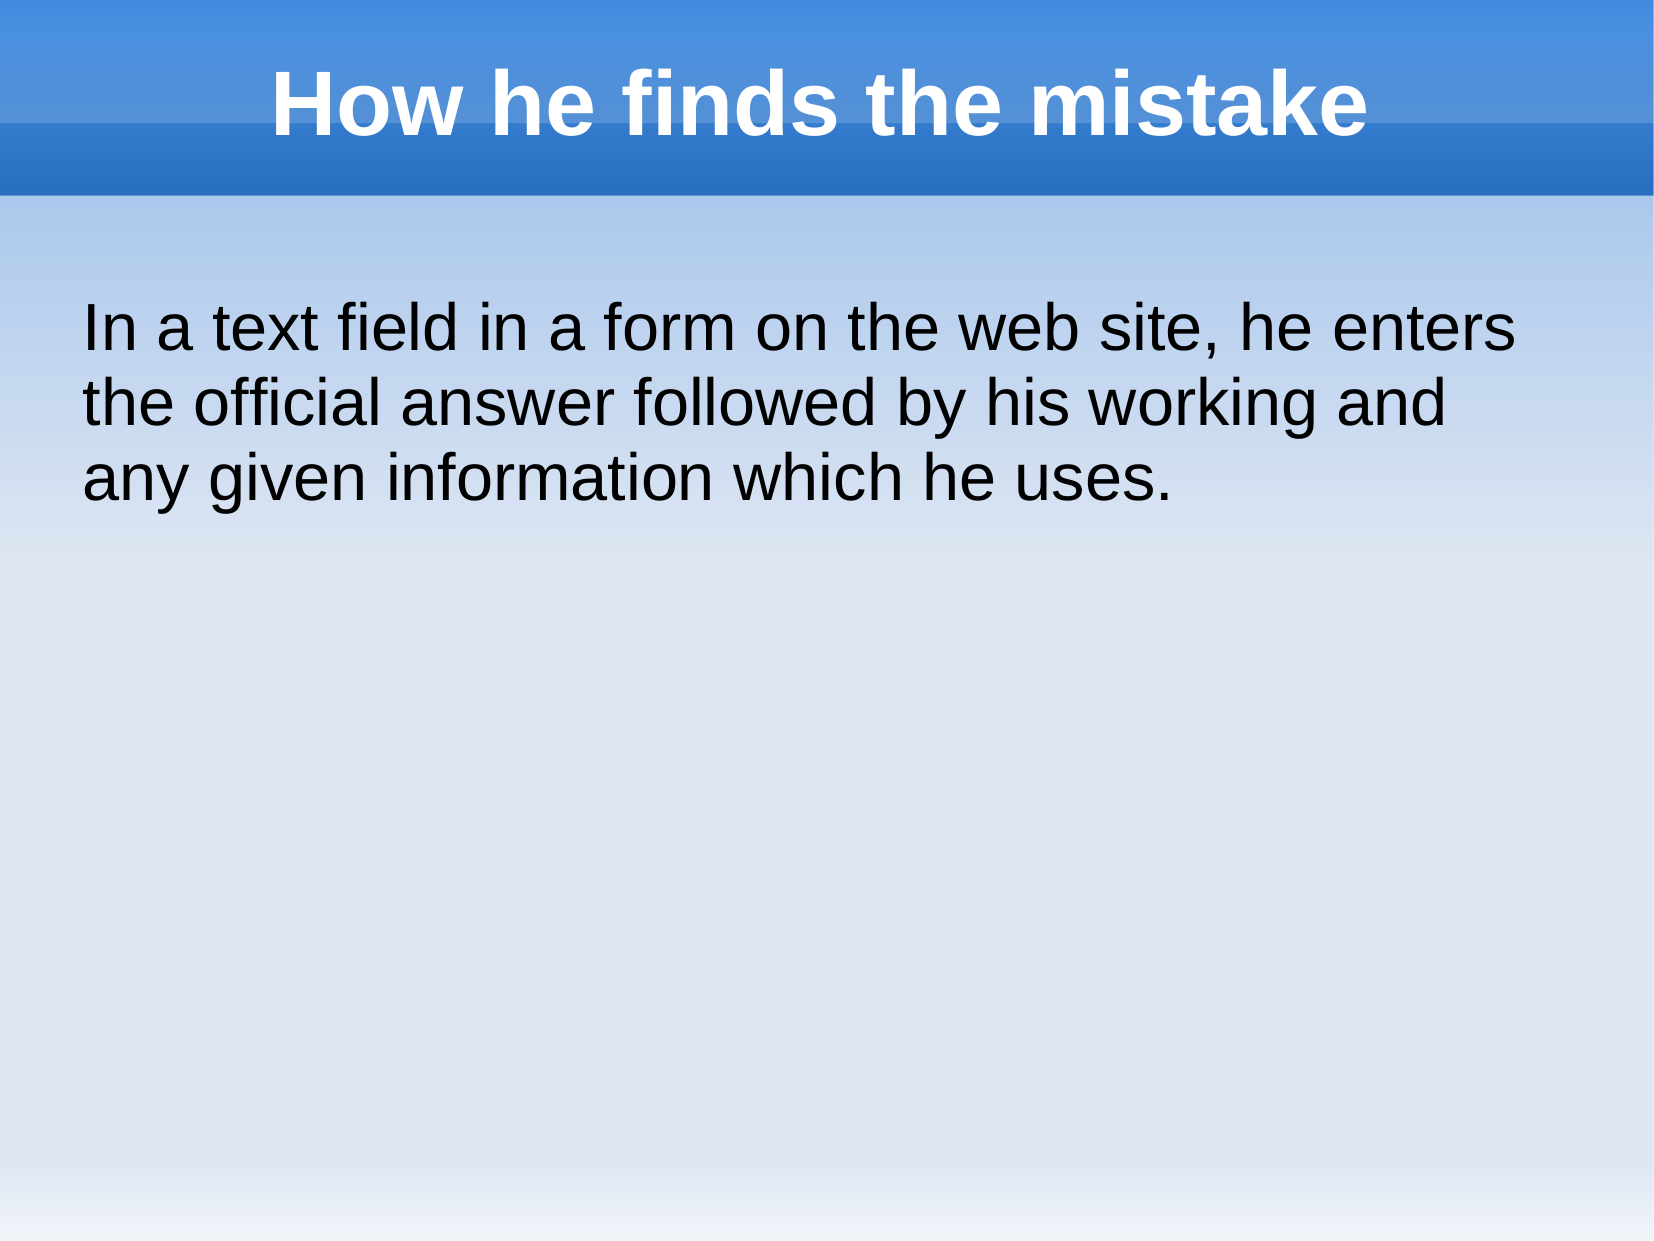

# How he finds the mistake
In a text field in a form on the web site, he enters the official answer followed by his working and any given information which he uses.